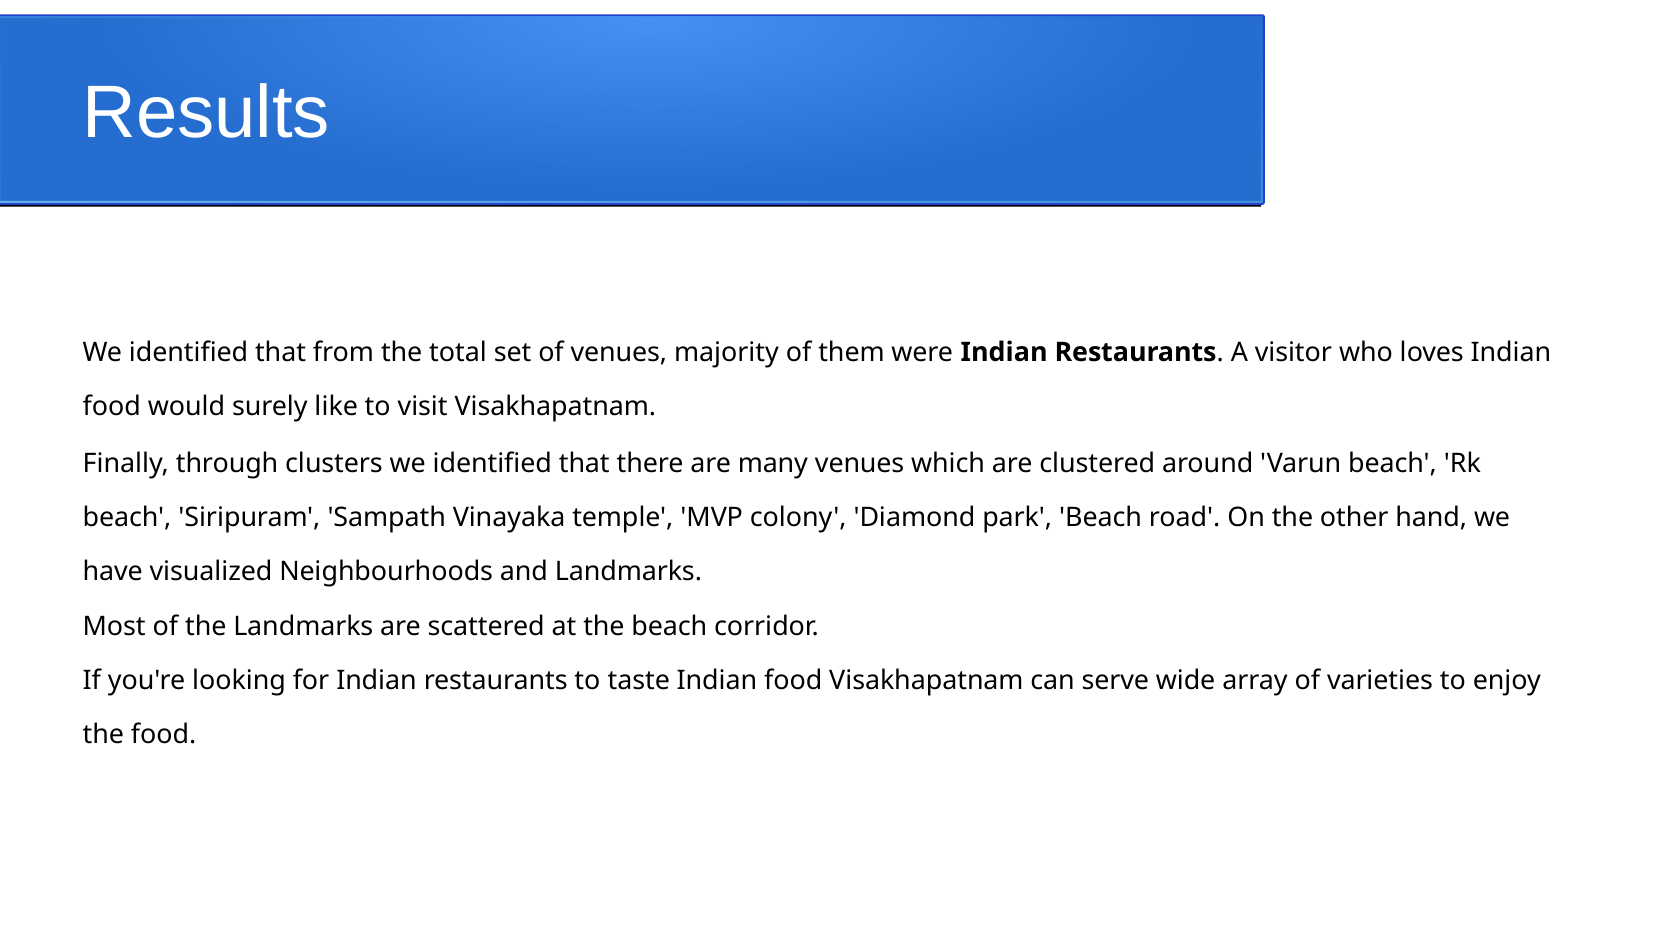

# Results
We identified that from the total set of venues, majority of them were Indian Restaurants. A visitor who loves Indian food would surely like to visit Visakhapatnam.
Finally, through clusters we identified that there are many venues which are clustered around 'Varun beach', 'Rk beach', 'Siripuram', 'Sampath Vinayaka temple', 'MVP colony', 'Diamond park', 'Beach road'. On the other hand, we have visualized Neighbourhoods and Landmarks.
Most of the Landmarks are scattered at the beach corridor.
If you're looking for Indian restaurants to taste Indian food Visakhapatnam can serve wide array of varieties to enjoy the food.